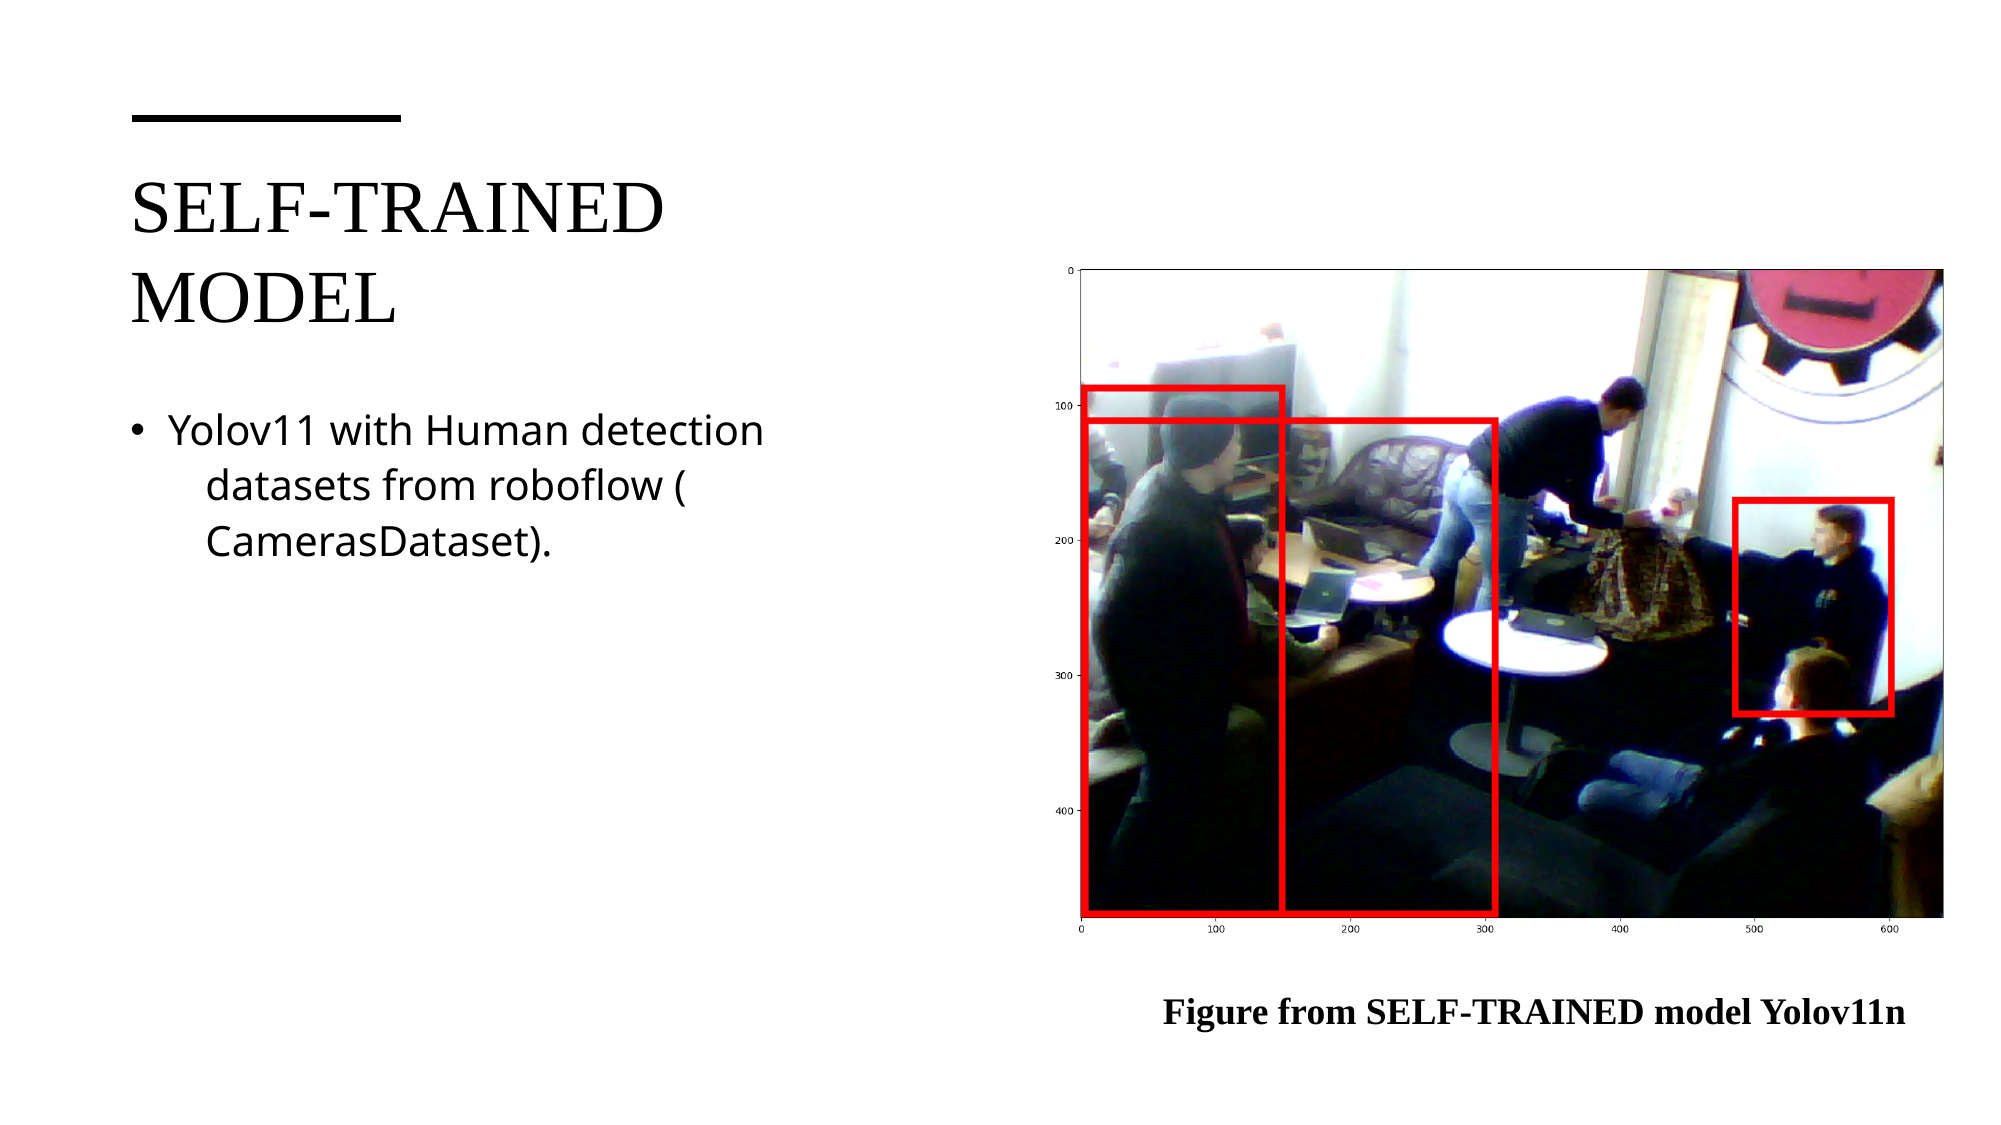

# Self-trained model
Yolov11 with Human detection datasets from roboflow (CamerasDataset).
Figure from SELF-TRAINED model Yolov11n